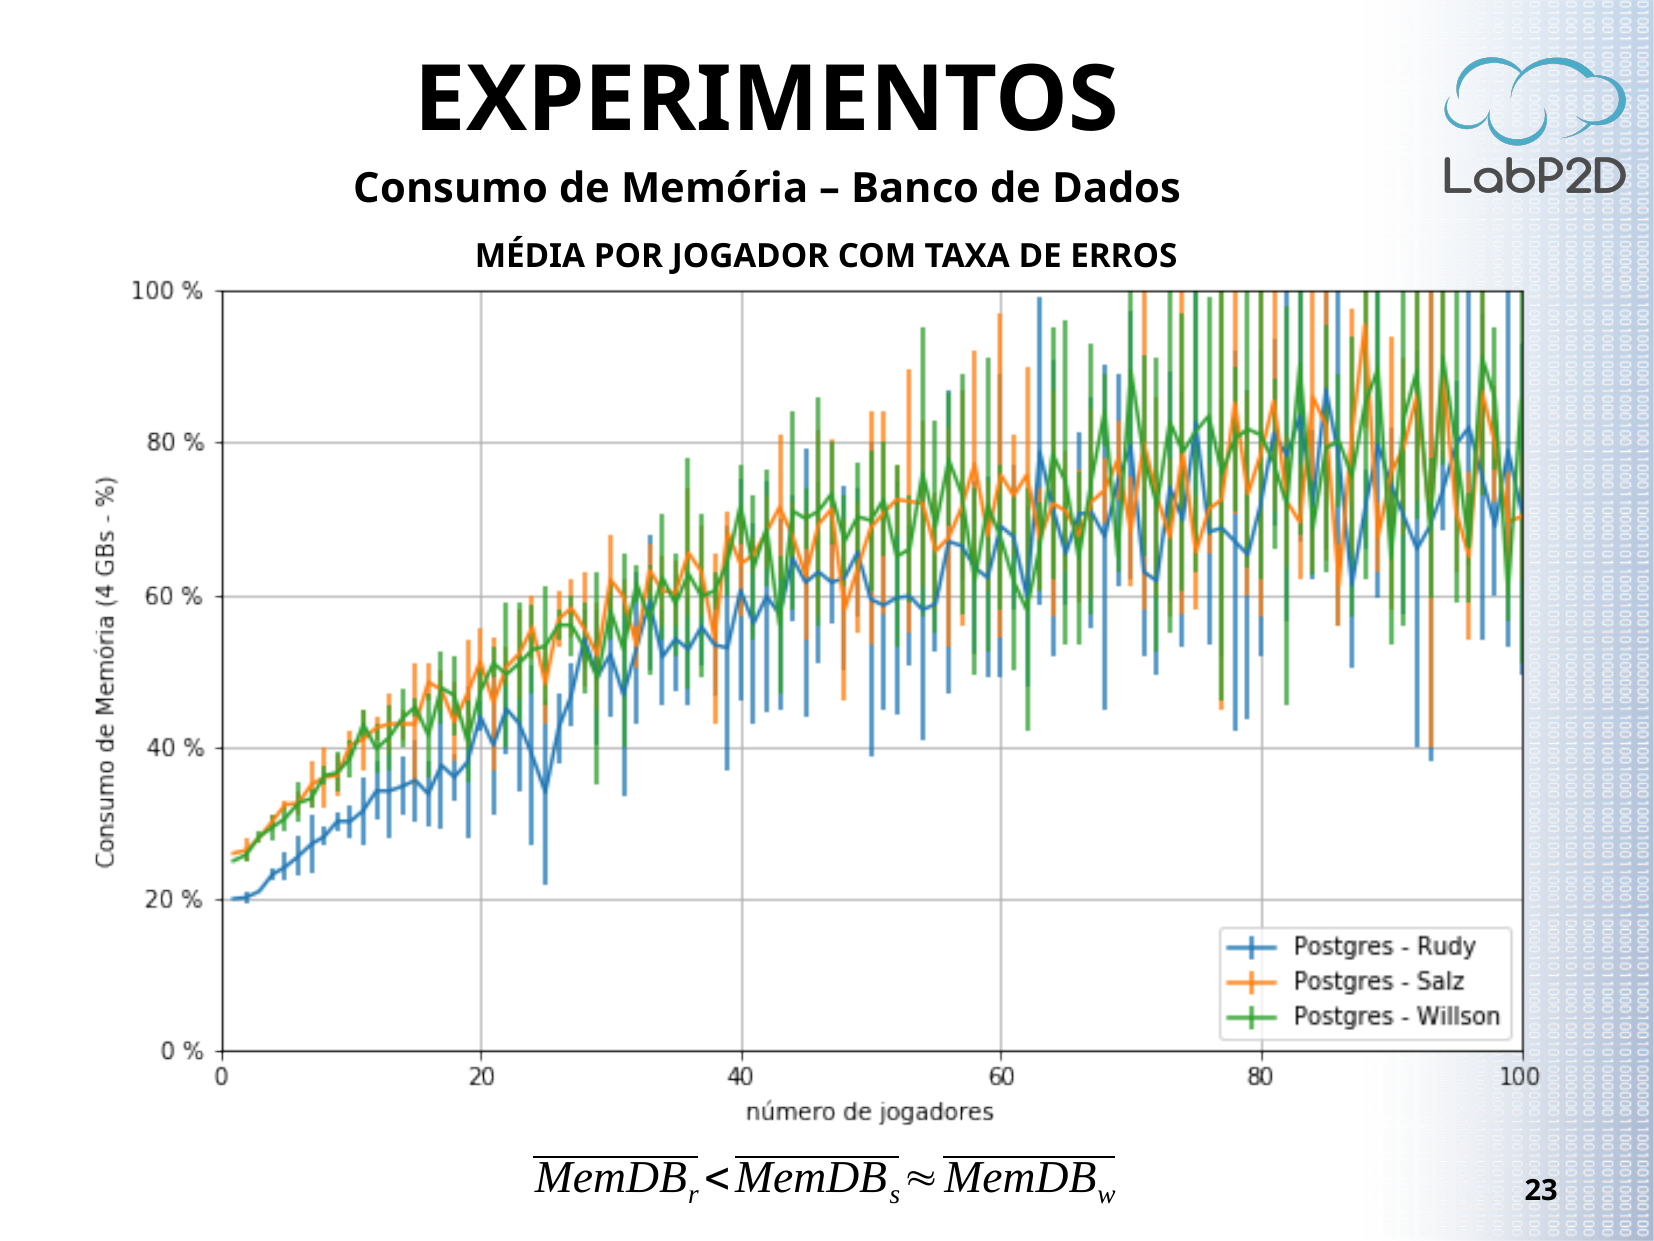

# EXPERIMENTOS Consumo de Memória – Banco de Dados
MÉDIA POR JOGADOR COM TAXA DE ERROS
23